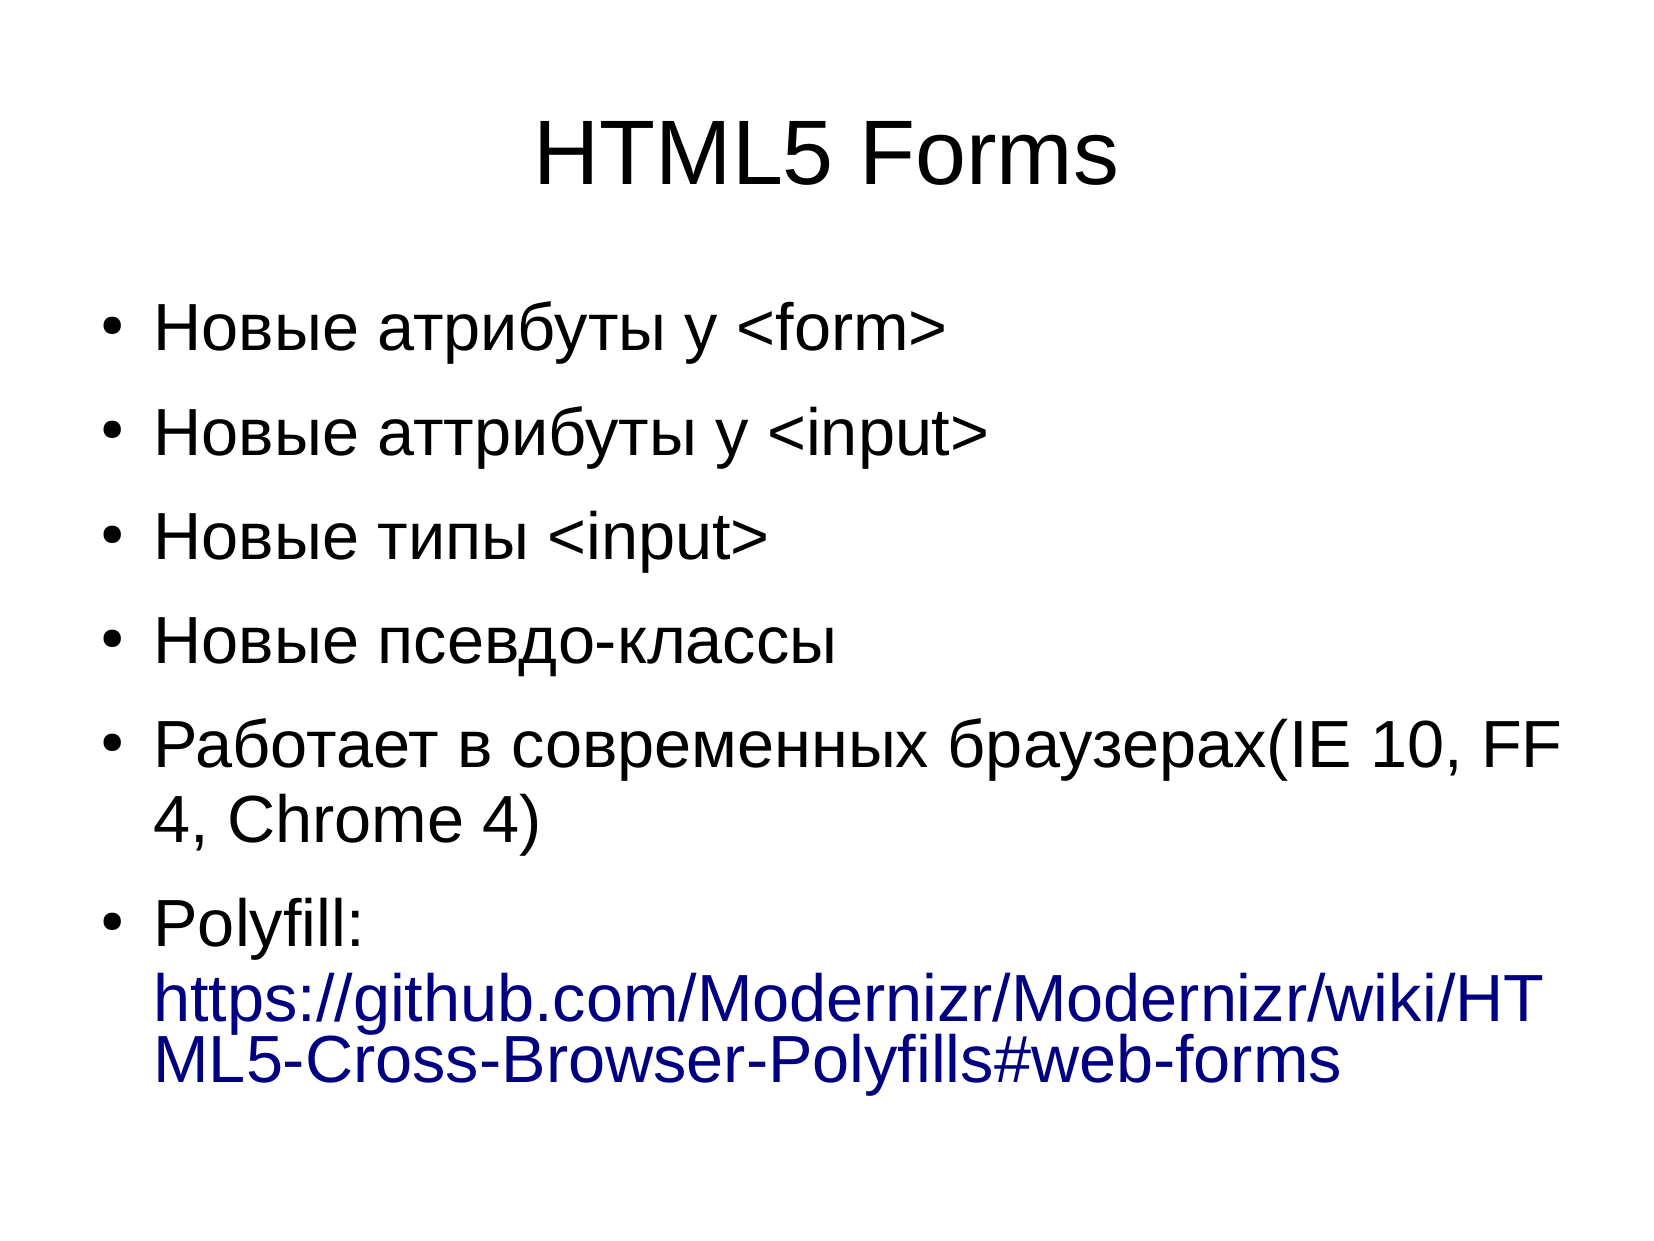

# HTML5 Forms
Новые атрибуты у <form>
Новые аттрибуты у <input>
Новые типы <input>
Новые псевдо-классы
Работает в современных браузерах(IE 10, FF 4, Chrome 4)
Polyfill:https://github.com/Modernizr/Modernizr/wiki/HTML5-Cross-Browser-Polyfills#web-forms